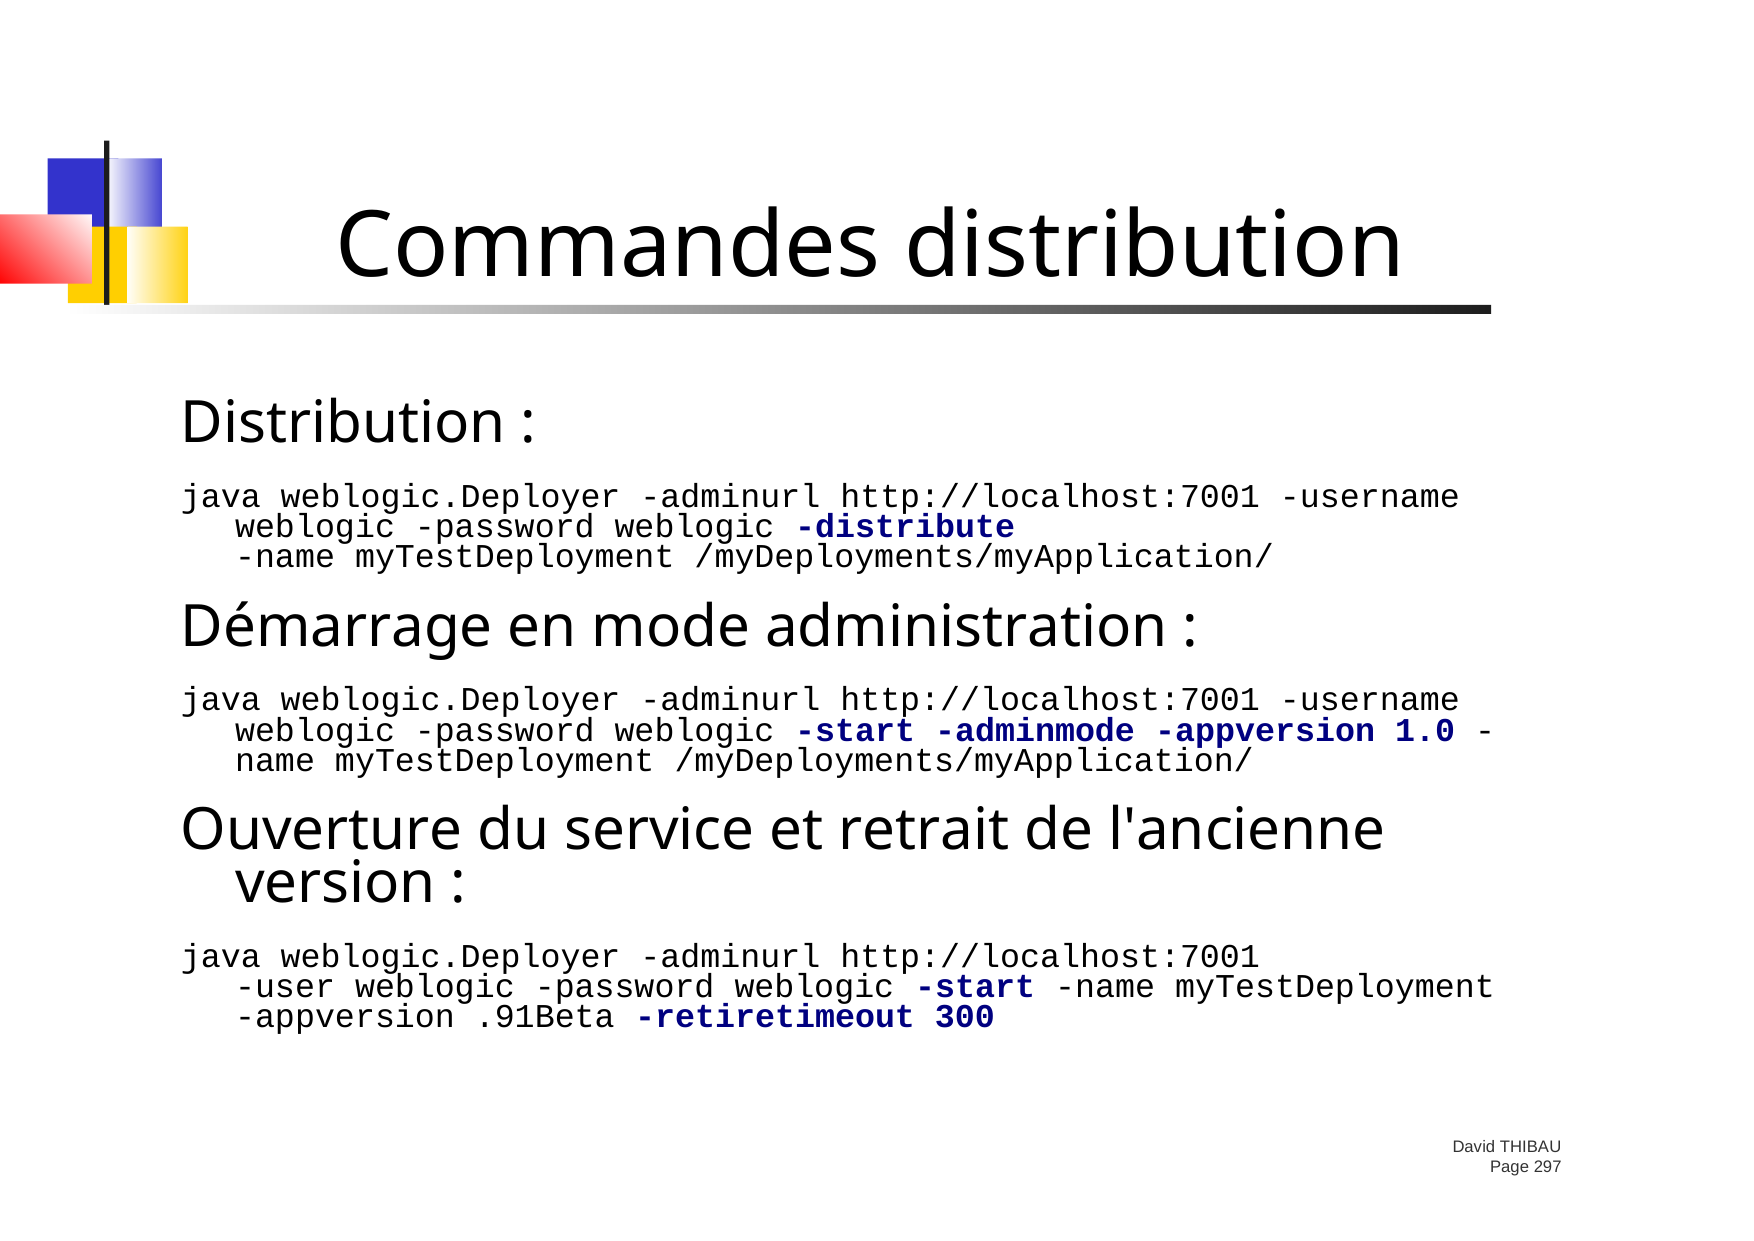

# Commandes distribution
Distribution :
java weblogic.Deployer -adminurl http://localhost:7001 -username weblogic -password weblogic -distribute
-name myTestDeployment /myDeployments/myApplication/
Démarrage en mode administration :
java weblogic.Deployer -adminurl http://localhost:7001 -username weblogic -password weblogic -start -adminmode -appversion 1.0 -name myTestDeployment /myDeployments/myApplication/
Ouverture du service et retrait de l'ancienne version :
java weblogic.Deployer -adminurl http://localhost:7001
-user weblogic -password weblogic -start -name myTestDeployment
-appversion .91Beta -retiretimeout 300